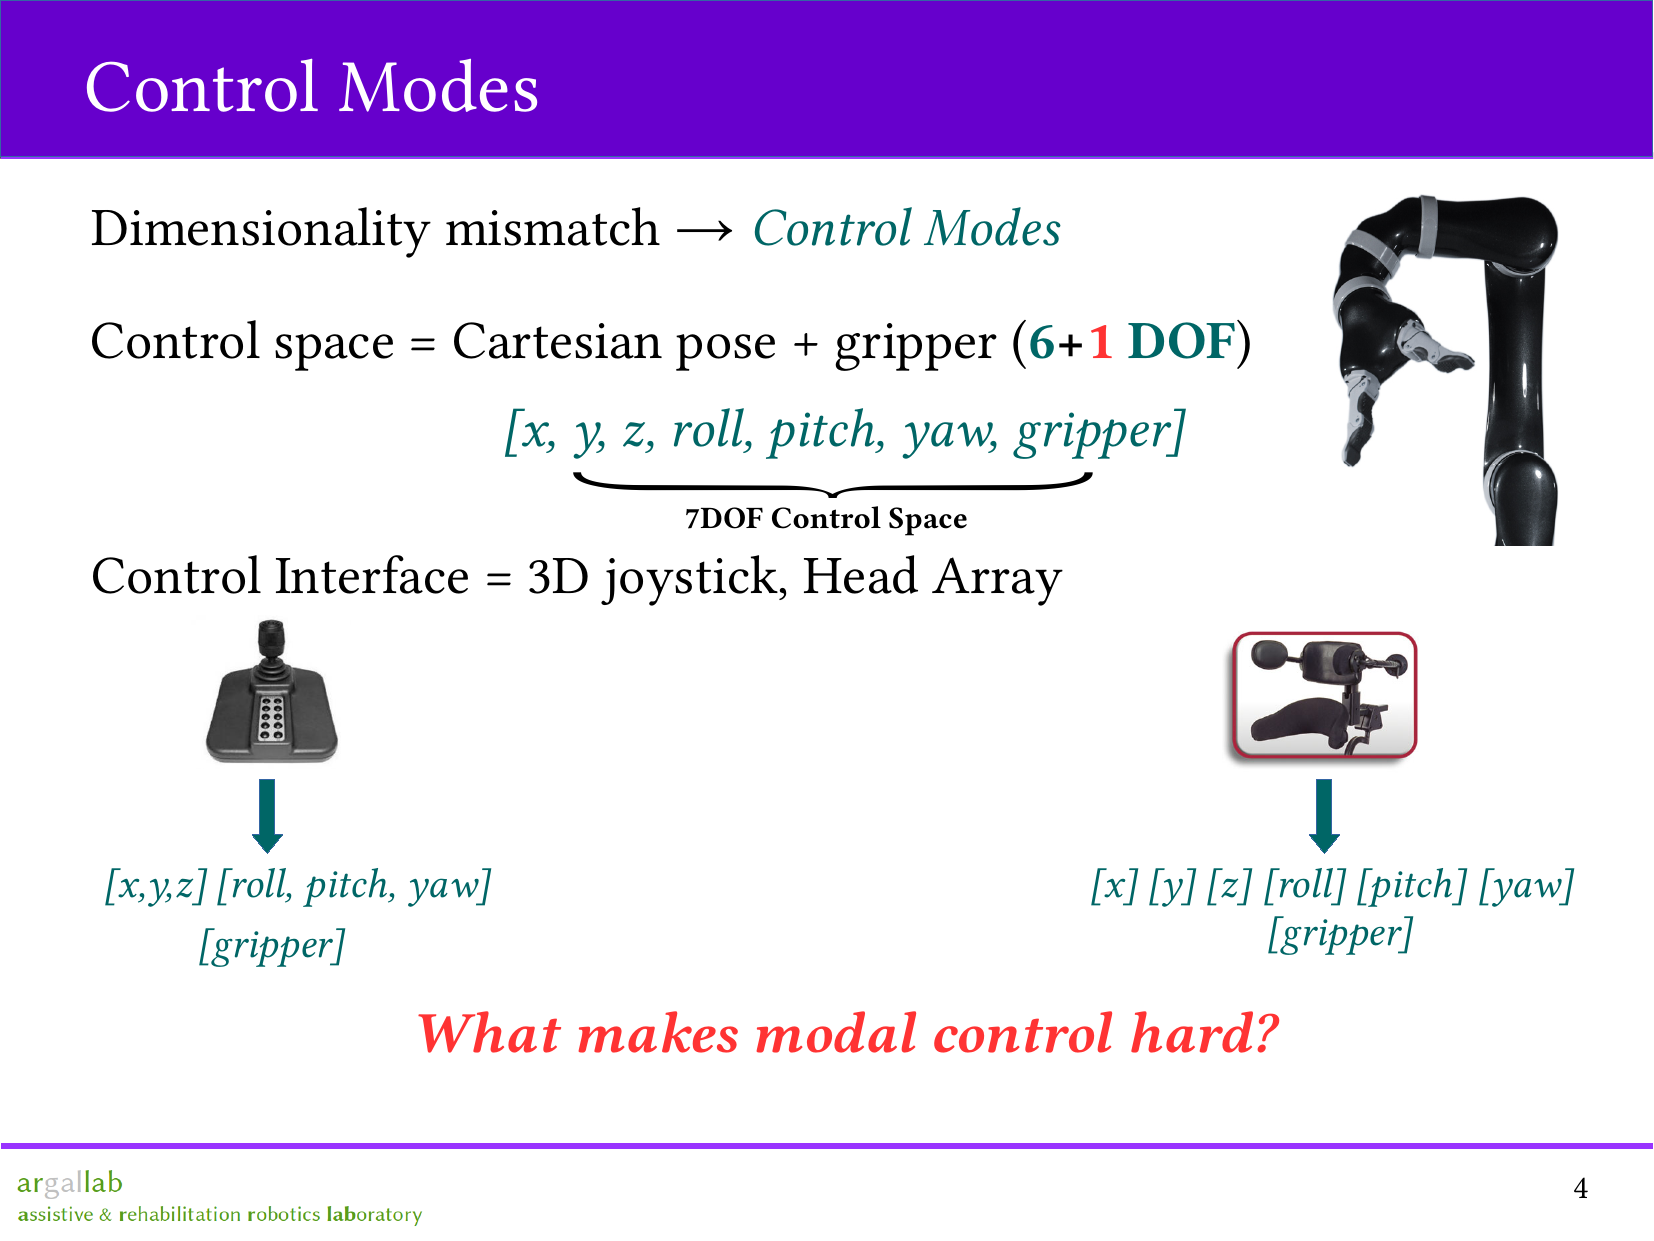

Control Modes
Dimensionality mismatch → Control Modes
Control space = Cartesian pose + gripper (6+1 DOF)
[x, y, z, roll, pitch, yaw, gripper]
7DOF Control Space
Control Interface = 3D joystick, Head Array
[x,y,z]
[roll, pitch, yaw]
[x] [y] [z] [roll] [pitch] [yaw]
[gripper]
[gripper]
What makes modal control hard?